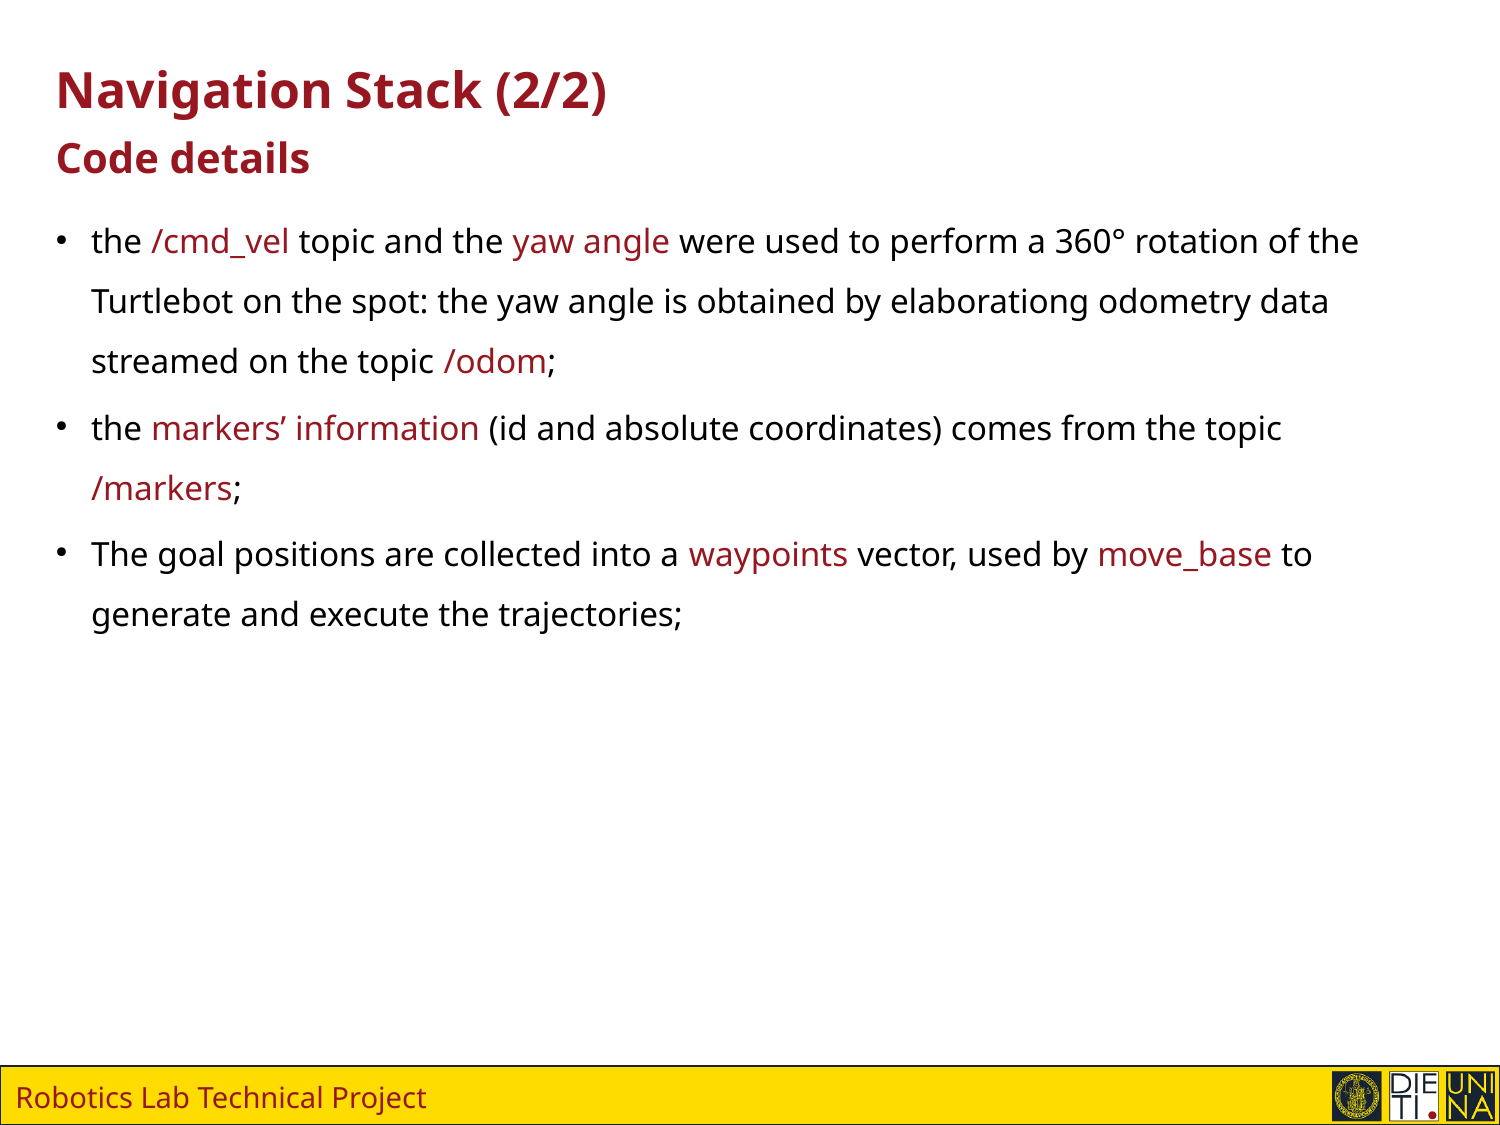

Navigation Stack (2/2)
Code details
the /cmd_vel topic and the yaw angle were used to perform a 360° rotation of the Turtlebot on the spot: the yaw angle is obtained by elaborationg odometry data streamed on the topic /odom;
the markers’ information (id and absolute coordinates) comes from the topic /markers;
The goal positions are collected into a waypoints vector, used by move_base to generate and execute the trajectories;
Robotics Lab Technical Project